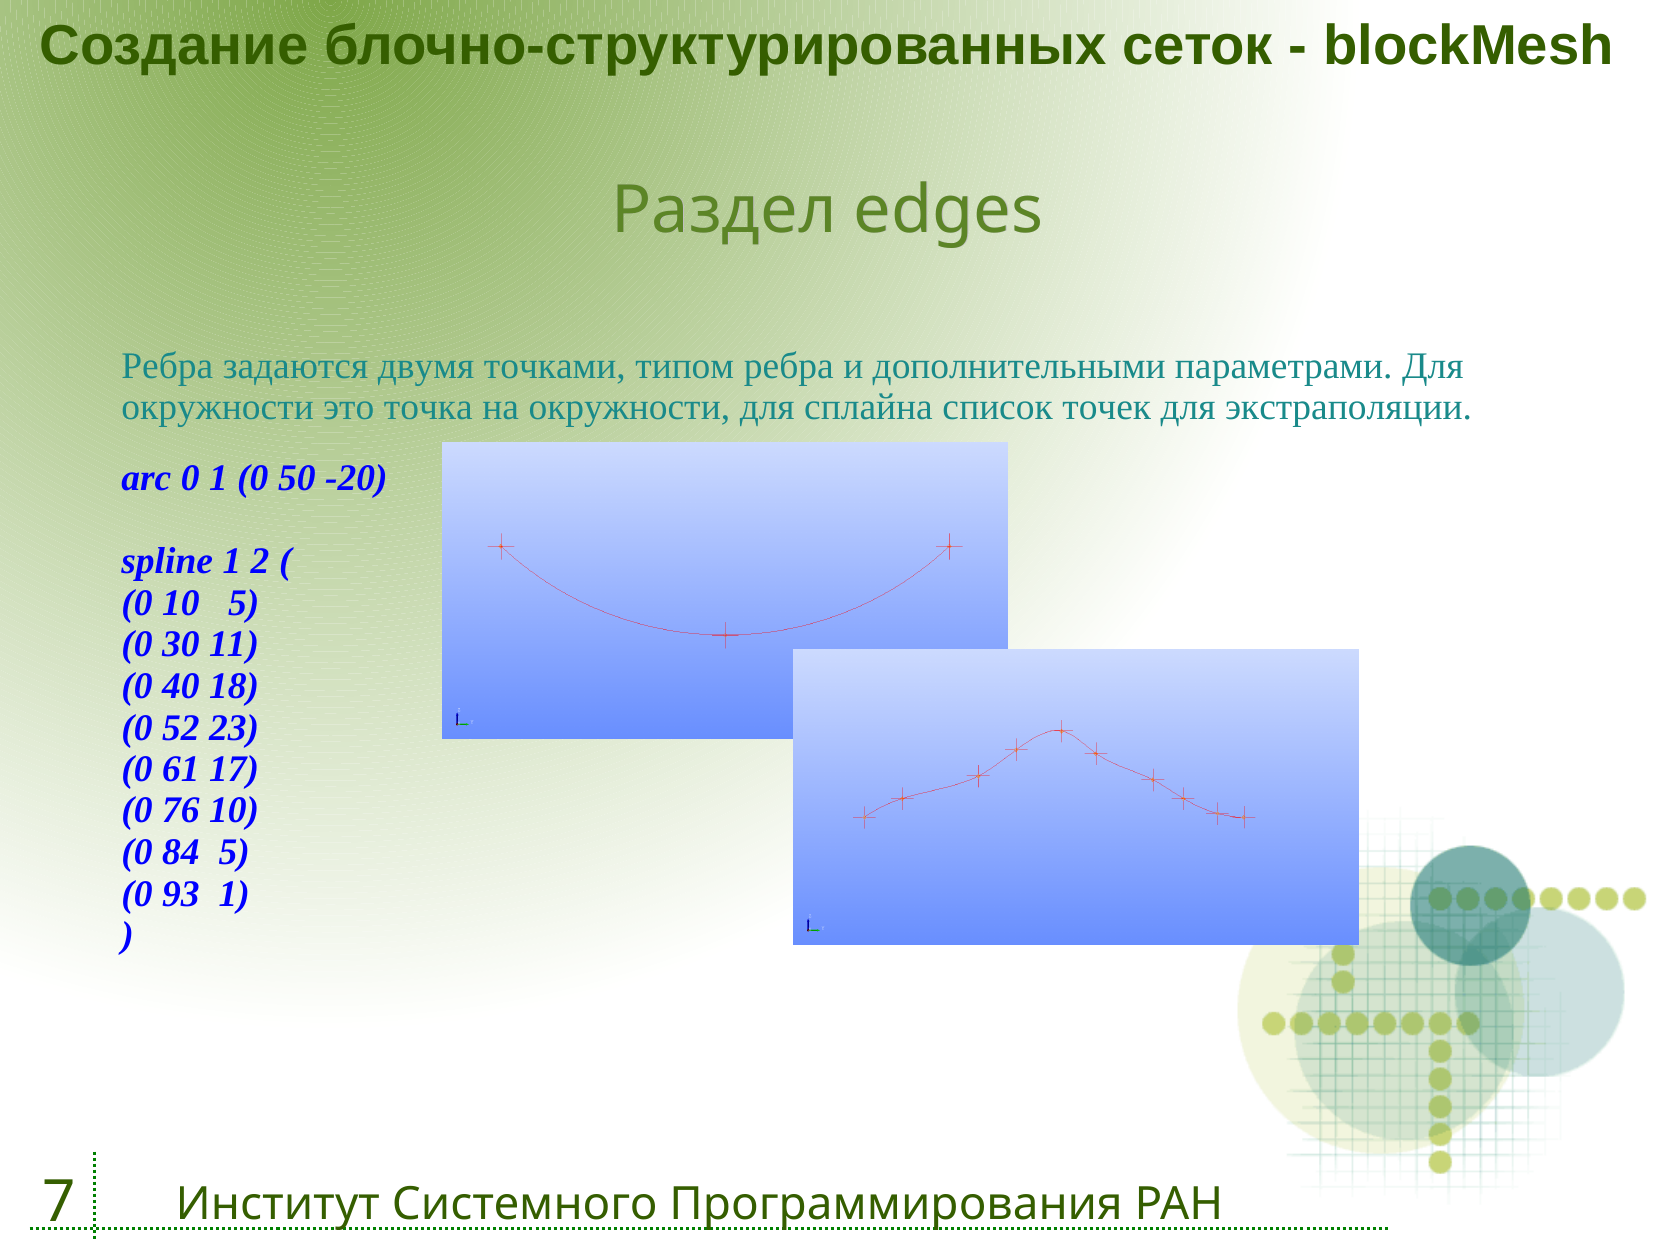

# Раздел edges
Ребра задаются двумя точками, типом ребра и дополнительными параметрами. Для окружности это точка на окружности, для сплайна список точек для экстраполяции.
arc 0 1 (0 50 -20)
spline 1 2 (
(0 10 5)
(0 30 11)
(0 40 18)
(0 52 23)
(0 61 17)
(0 76 10)
(0 84 5)
(0 93 1)
)